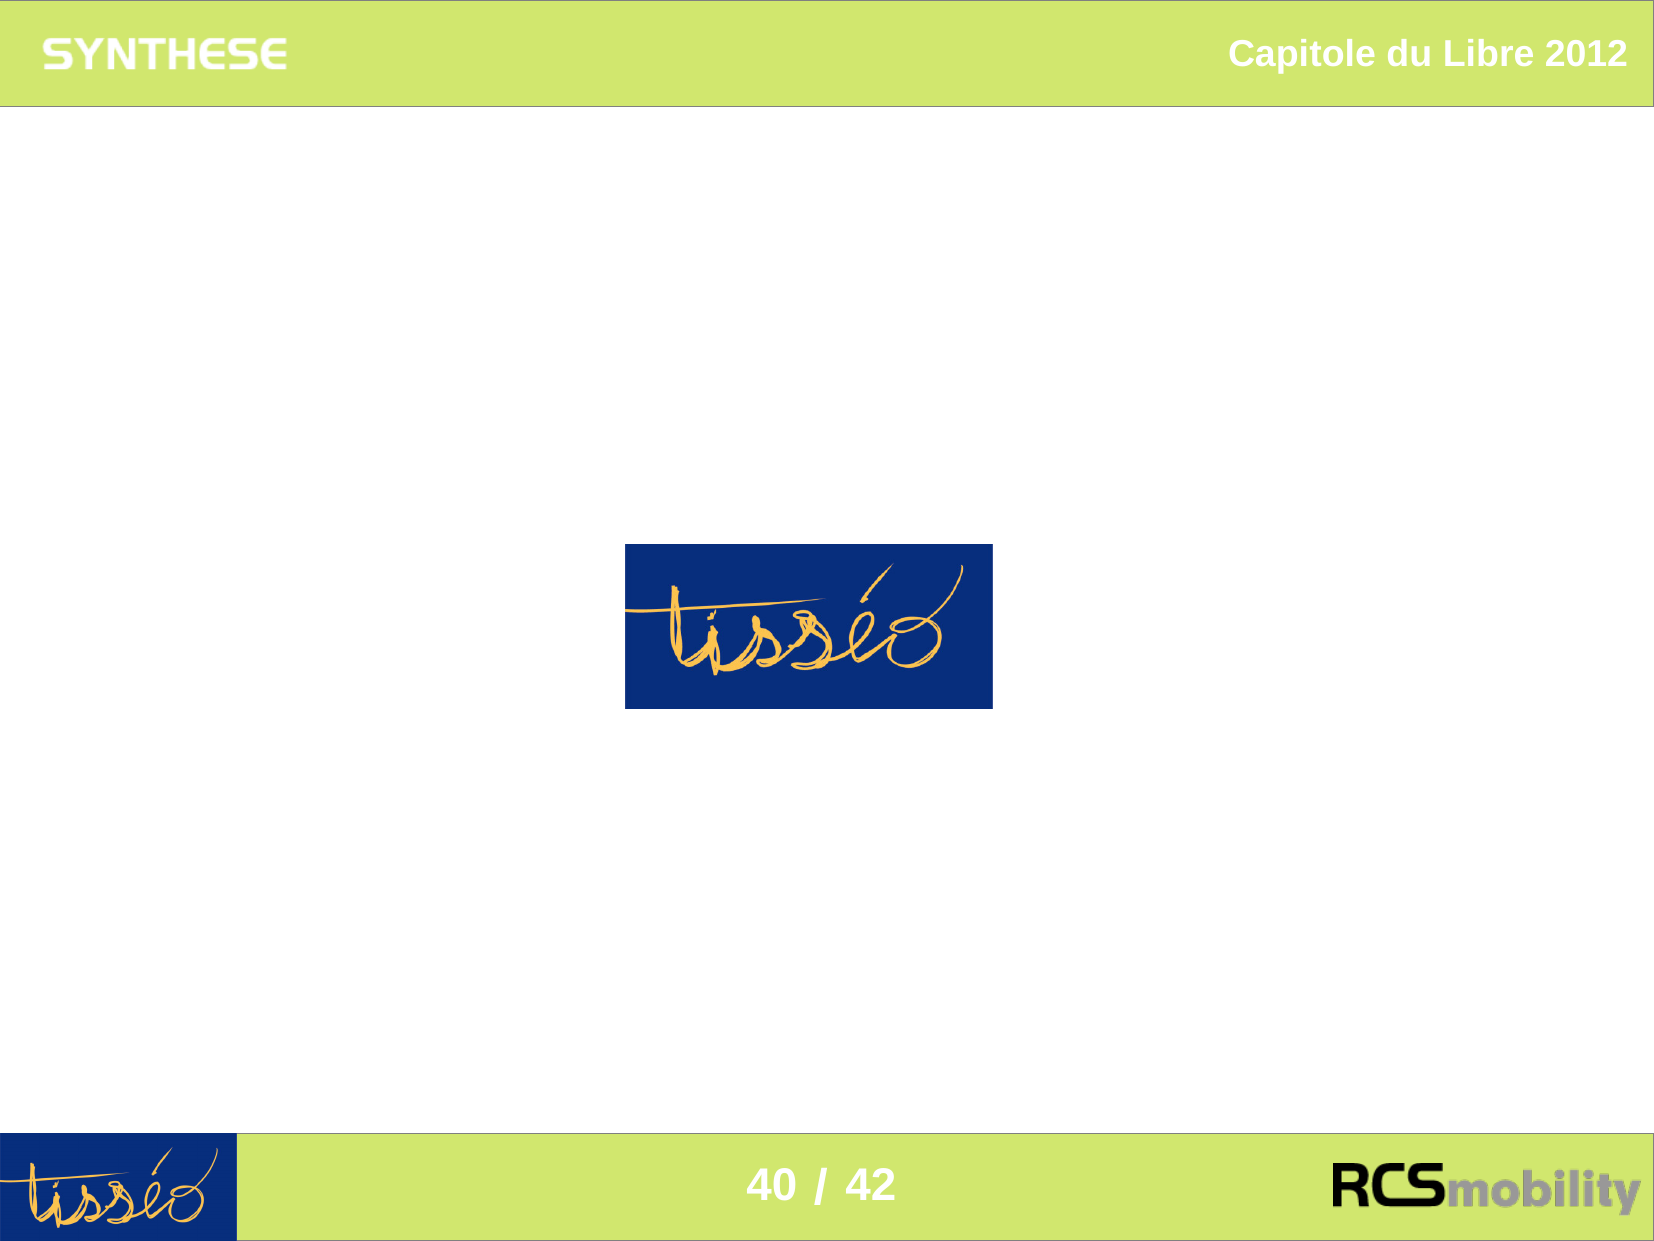

Capitole du Libre 2012
40
/
42